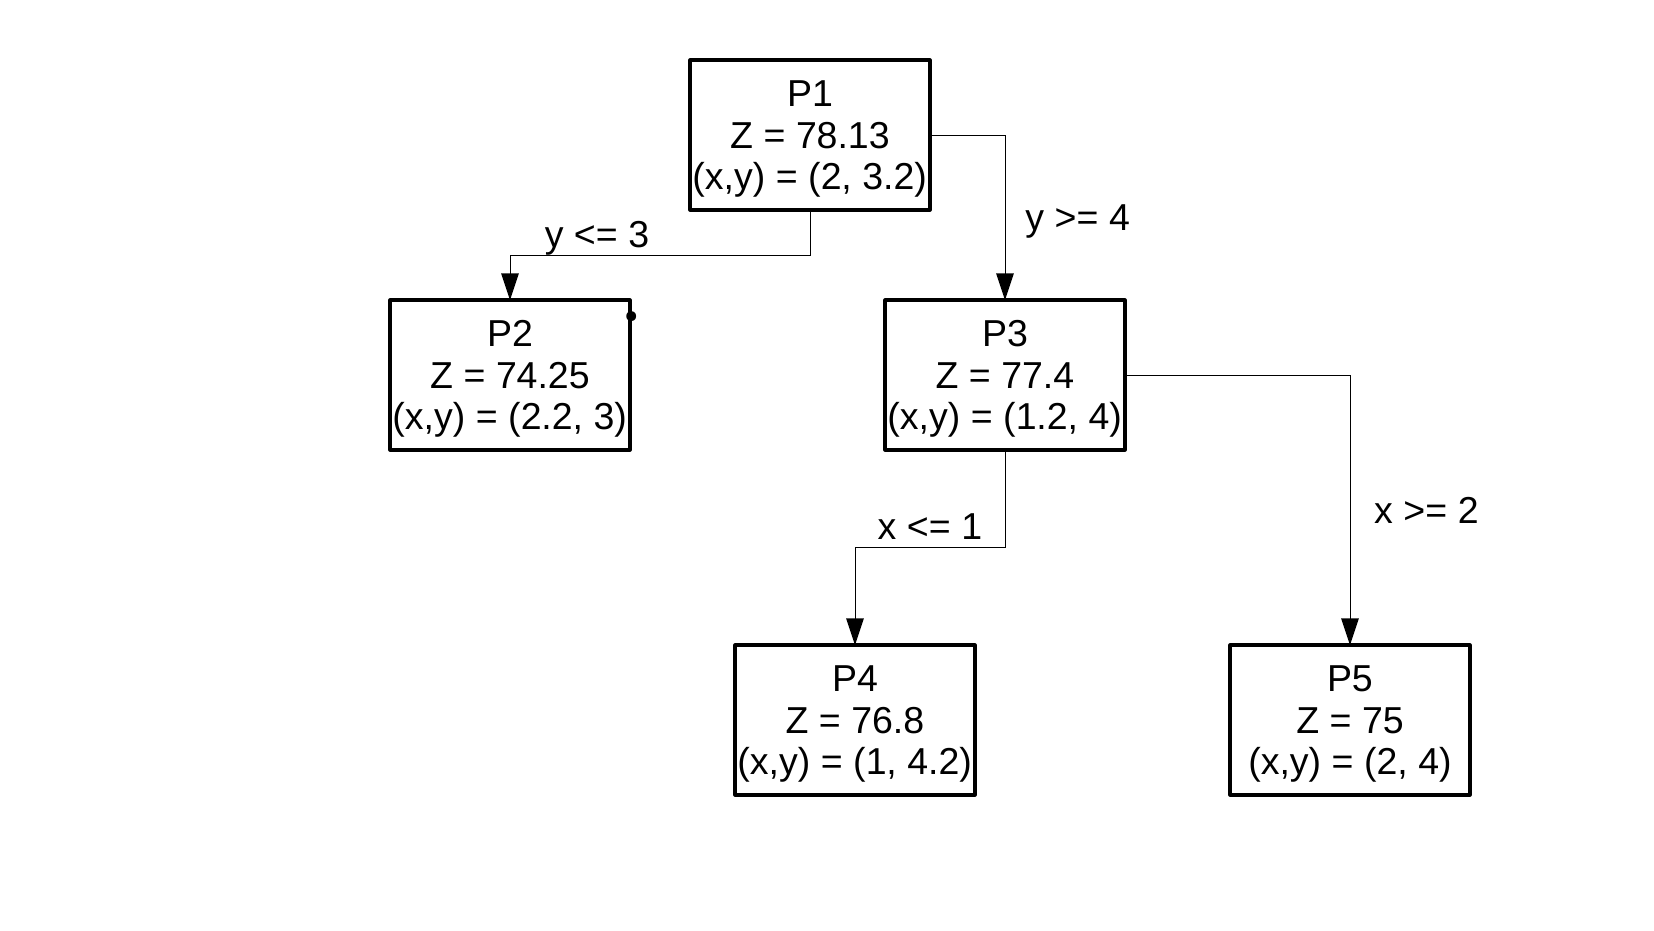

P1
Z = 78.13
(x,y) = (2, 3.2)
P2
Z = 74.25
(x,y) = (2.2, 3)
P3
Z = 77.4
(x,y) = (1.2, 4)
P4
Z = 76.8
(x,y) = (1, 4.2)
P5
Z = 75
(x,y) = (2, 4)